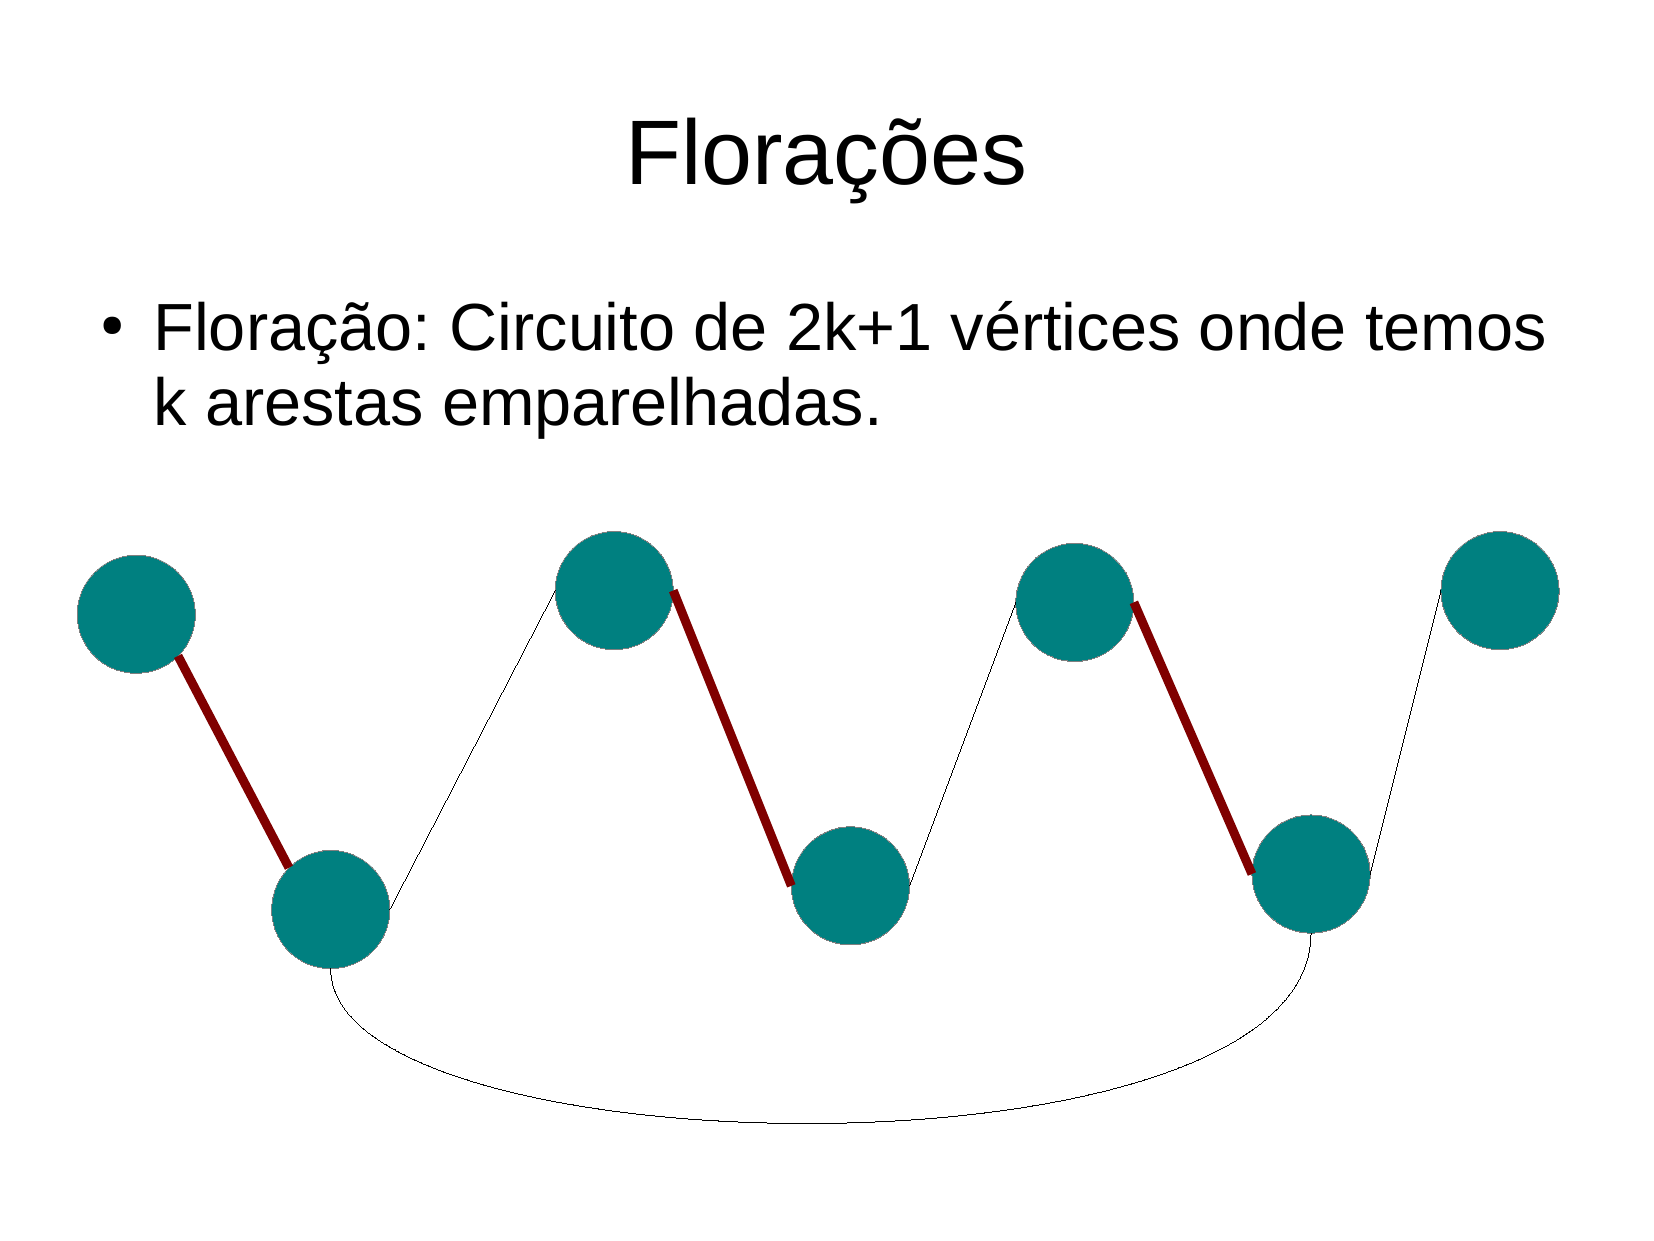

# Florações
Floração: Circuito de 2k+1 vértices onde temos k arestas emparelhadas.